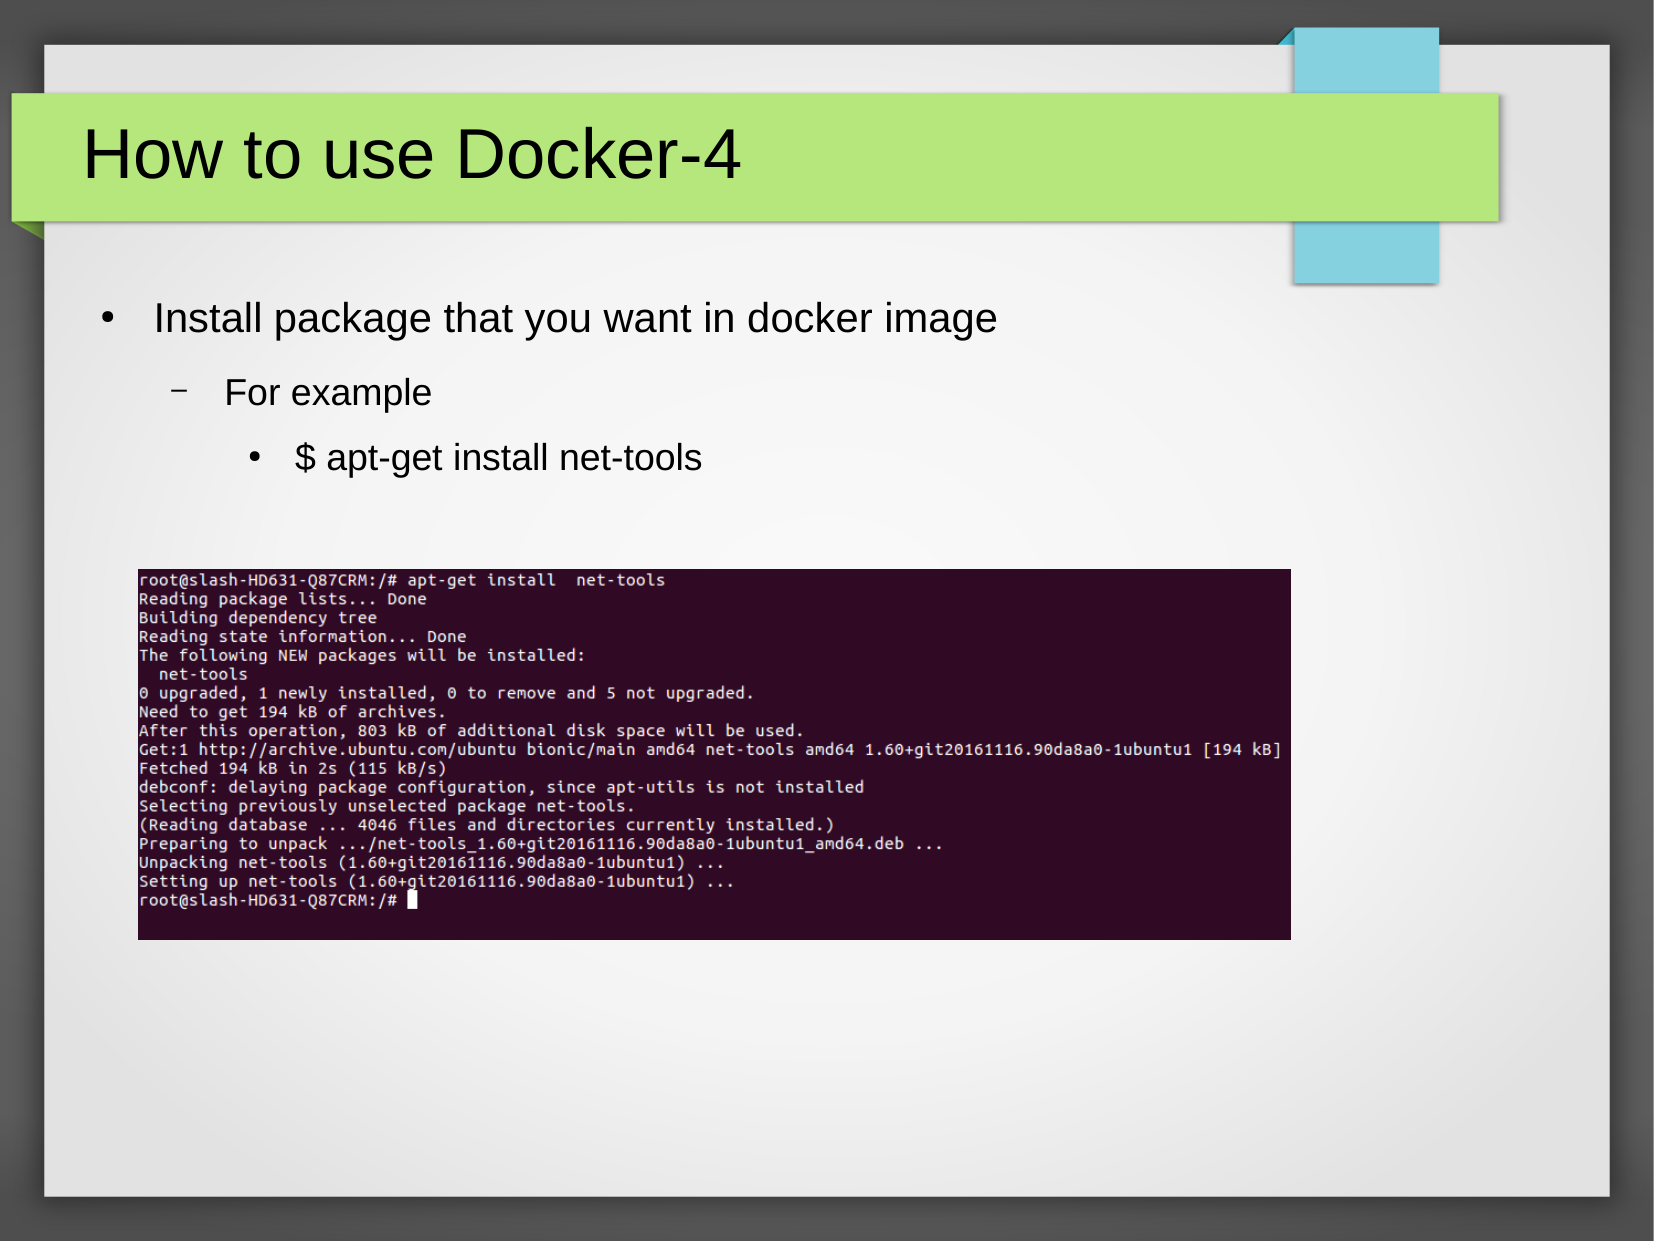

# How to use Docker-4
Install package that you want in docker image
For example
$ apt-get install net-tools